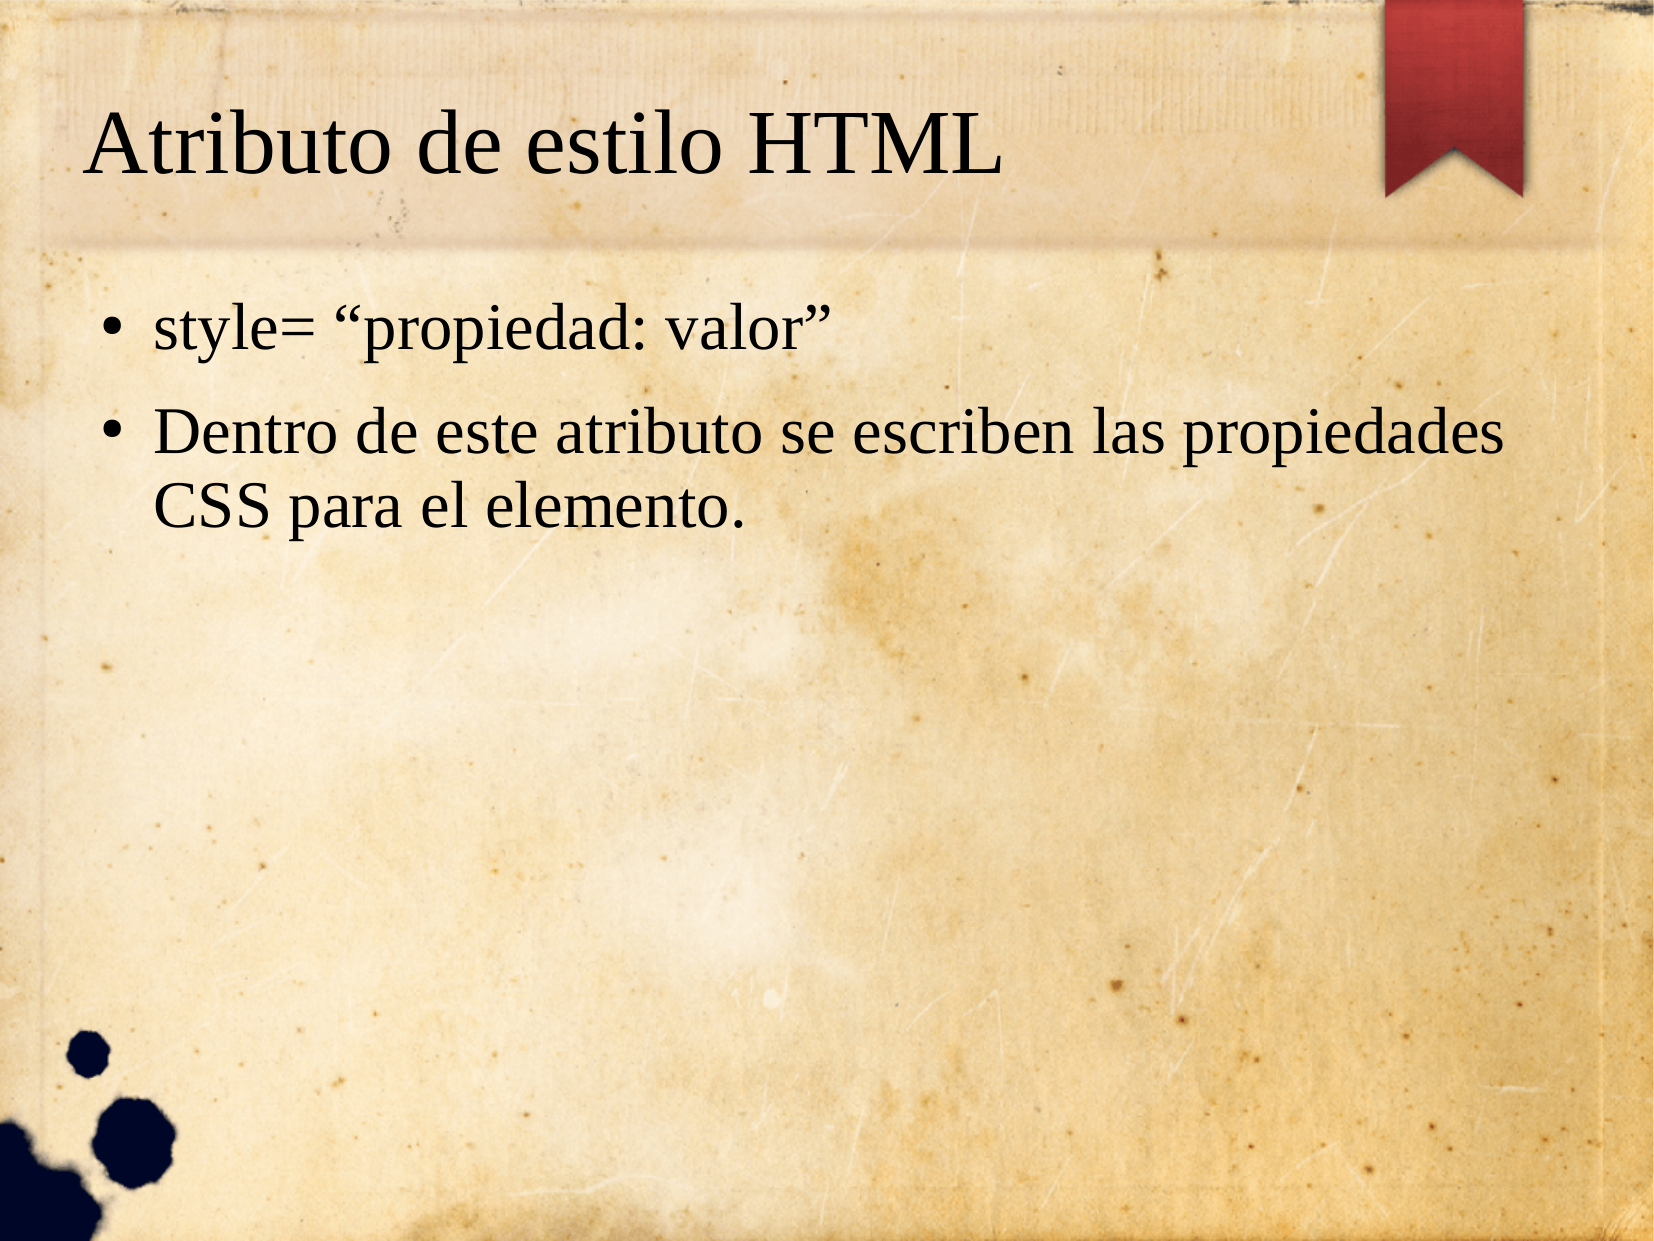

# Atributo de estilo HTML
style= “propiedad: valor”
Dentro de este atributo se escriben las propiedades CSS para el elemento.